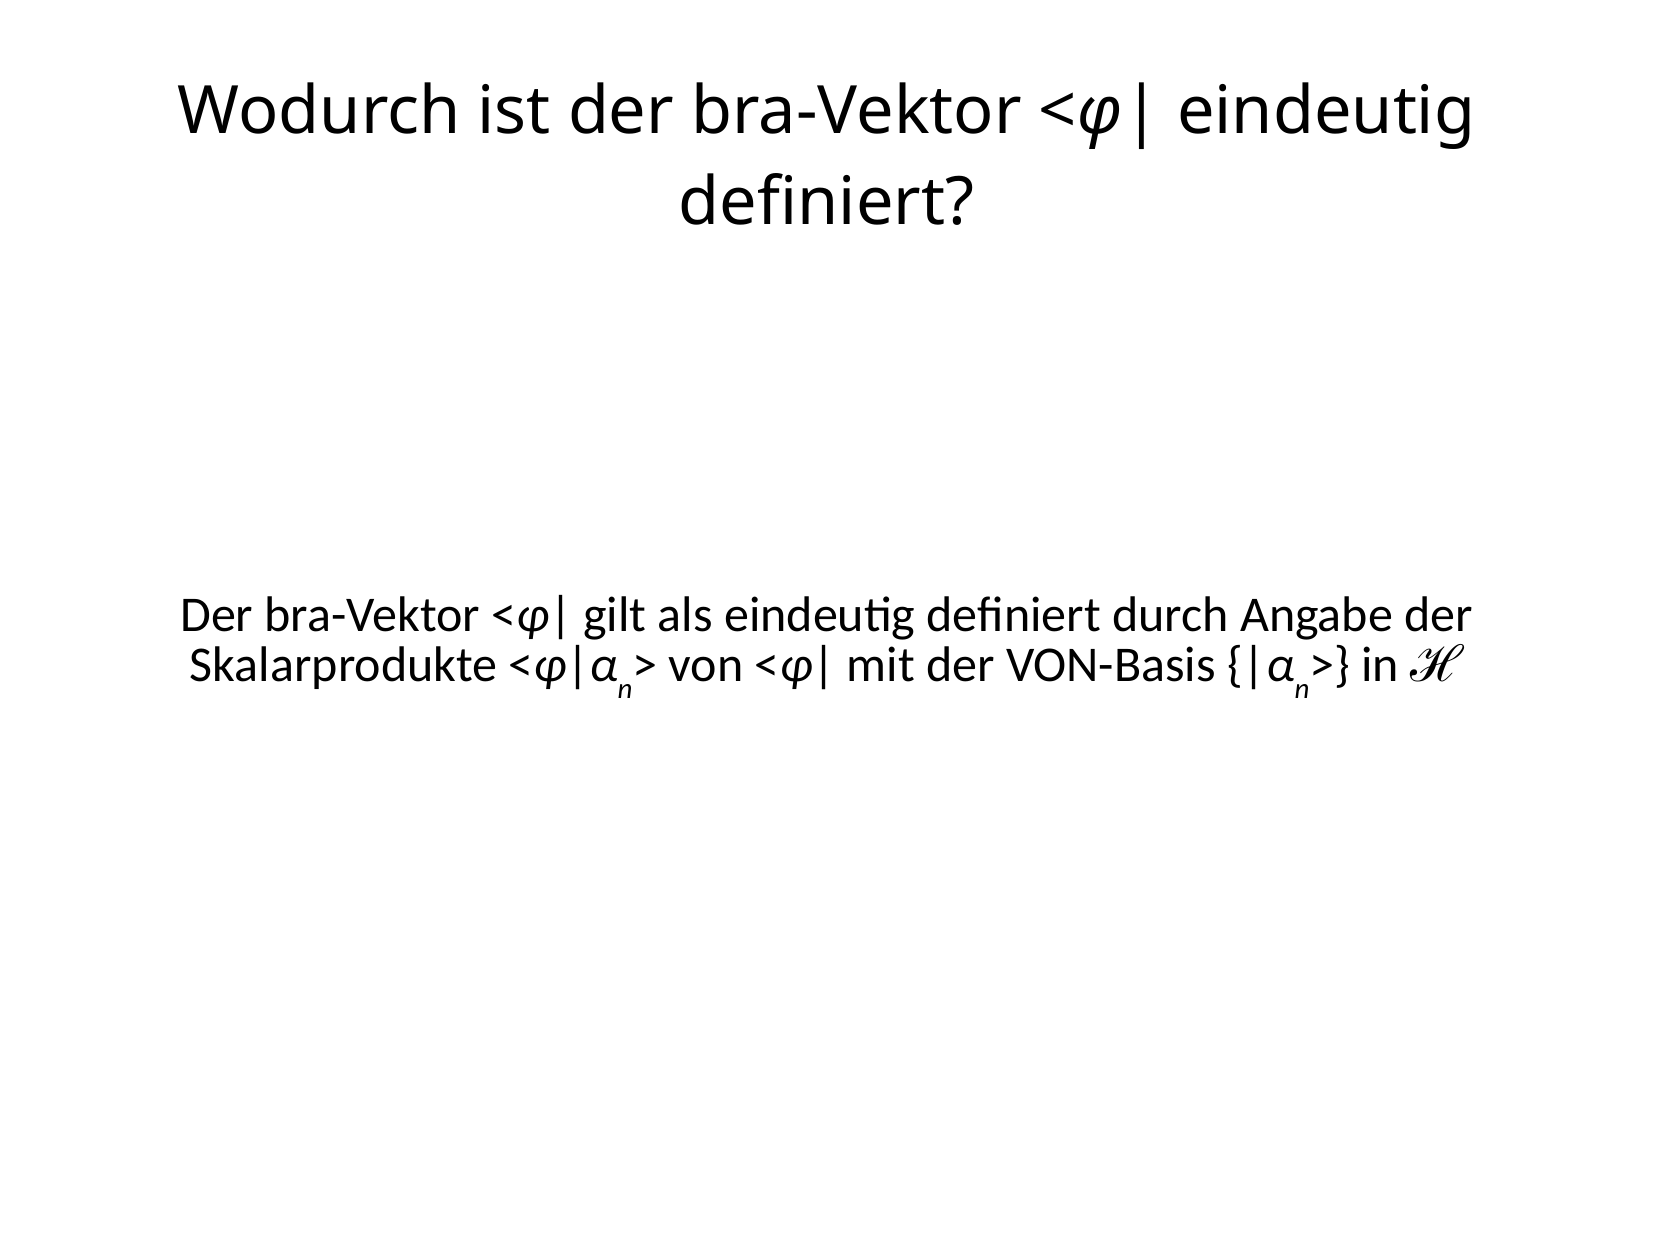

# Wodurch ist der bra-Vektor <φ| eindeutig definiert?
Der bra-Vektor <φ| gilt als eindeutig definiert durch Angabe der Skalarprodukte <φ|αn> von <φ| mit der VON-Basis {|αn>} in ℋ